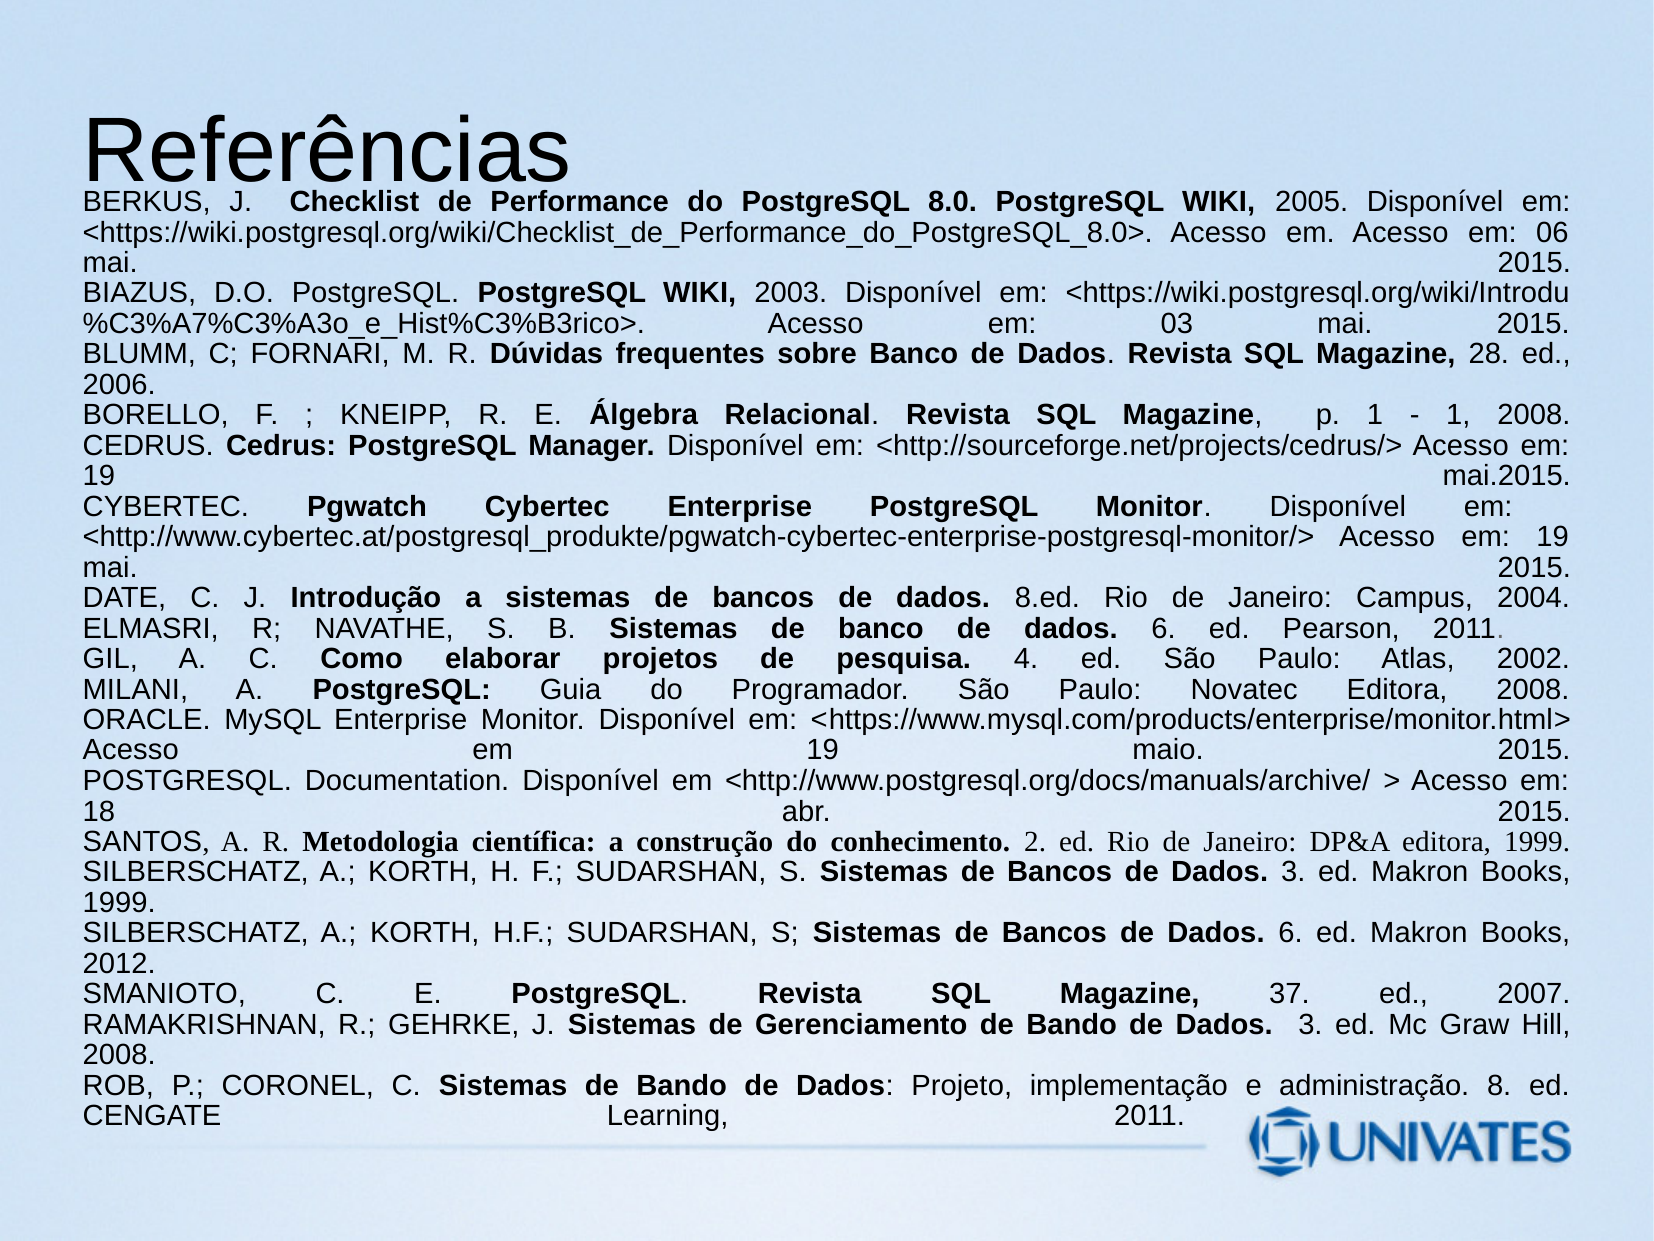

# Referências
BERKUS, J. Checklist de Performance do PostgreSQL 8.0. PostgreSQL WIKI, 2005. Disponível em: <https://wiki.postgresql.org/wiki/Checklist_de_Performance_do_PostgreSQL_8.0>. Acesso em. Acesso em: 06 mai. 2015.
BIAZUS, D.O. PostgreSQL. PostgreSQL WIKI, 2003. Disponível em: <https://wiki.postgresql.org/wiki/Introdu%C3%A7%C3%A3o_e_Hist%C3%B3rico>. Acesso em: 03 mai. 2015.
BLUMM, C; FORNARI, M. R. Dúvidas frequentes sobre Banco de Dados. Revista SQL Magazine, 28. ed., 2006.
BORELLO, F. ; KNEIPP, R. E. Álgebra Relacional. Revista SQL Magazine, p. 1 - 1, 2008.
CEDRUS. Cedrus: PostgreSQL Manager. Disponível em: <http://sourceforge.net/projects/cedrus/> Acesso em: 19 mai.2015.
CYBERTEC. Pgwatch Cybertec Enterprise PostgreSQL Monitor. Disponível em: <http://www.cybertec.at/postgresql_produkte/pgwatch-cybertec-enterprise-postgresql-monitor/> Acesso em: 19 mai. 2015.
DATE, C. J. Introdução a sistemas de bancos de dados. 8.ed. Rio de Janeiro: Campus, 2004.
ELMASRI, R; NAVATHE, S. B. Sistemas de banco de dados. 6. ed. Pearson, 2011.
GIL, A. C. Como elaborar projetos de pesquisa. 4. ed. São Paulo: Atlas, 2002.
MILANI, A. PostgreSQL: Guia do Programador. São Paulo: Novatec Editora, 2008.
ORACLE. MySQL Enterprise Monitor. Disponível em: <https://www.mysql.com/products/enterprise/monitor.html> Acesso em 19 maio. 2015.
POSTGRESQL. Documentation. Disponível em <http://www.postgresql.org/docs/manuals/archive/ > Acesso em: 18 abr. 2015.
SANTOS, A. R. Metodologia científica: a construção do conhecimento. 2. ed. Rio de Janeiro: DP&A editora, 1999.
SILBERSCHATZ, A.; KORTH, H. F.; SUDARSHAN, S. Sistemas de Bancos de Dados. 3. ed. Makron Books, 1999.
SILBERSCHATZ, A.; KORTH, H.F.; SUDARSHAN, S; Sistemas de Bancos de Dados. 6. ed. Makron Books, 2012.
SMANIOTO, C. E. PostgreSQL. Revista SQL Magazine, 37. ed., 2007.
RAMAKRISHNAN, R.; GEHRKE, J. Sistemas de Gerenciamento de Bando de Dados. 3. ed. Mc Graw Hill, 2008.
ROB, P.; CORONEL, C. Sistemas de Bando de Dados: Projeto, implementação e administração. 8. ed. CENGATE Learning, 2011.
28